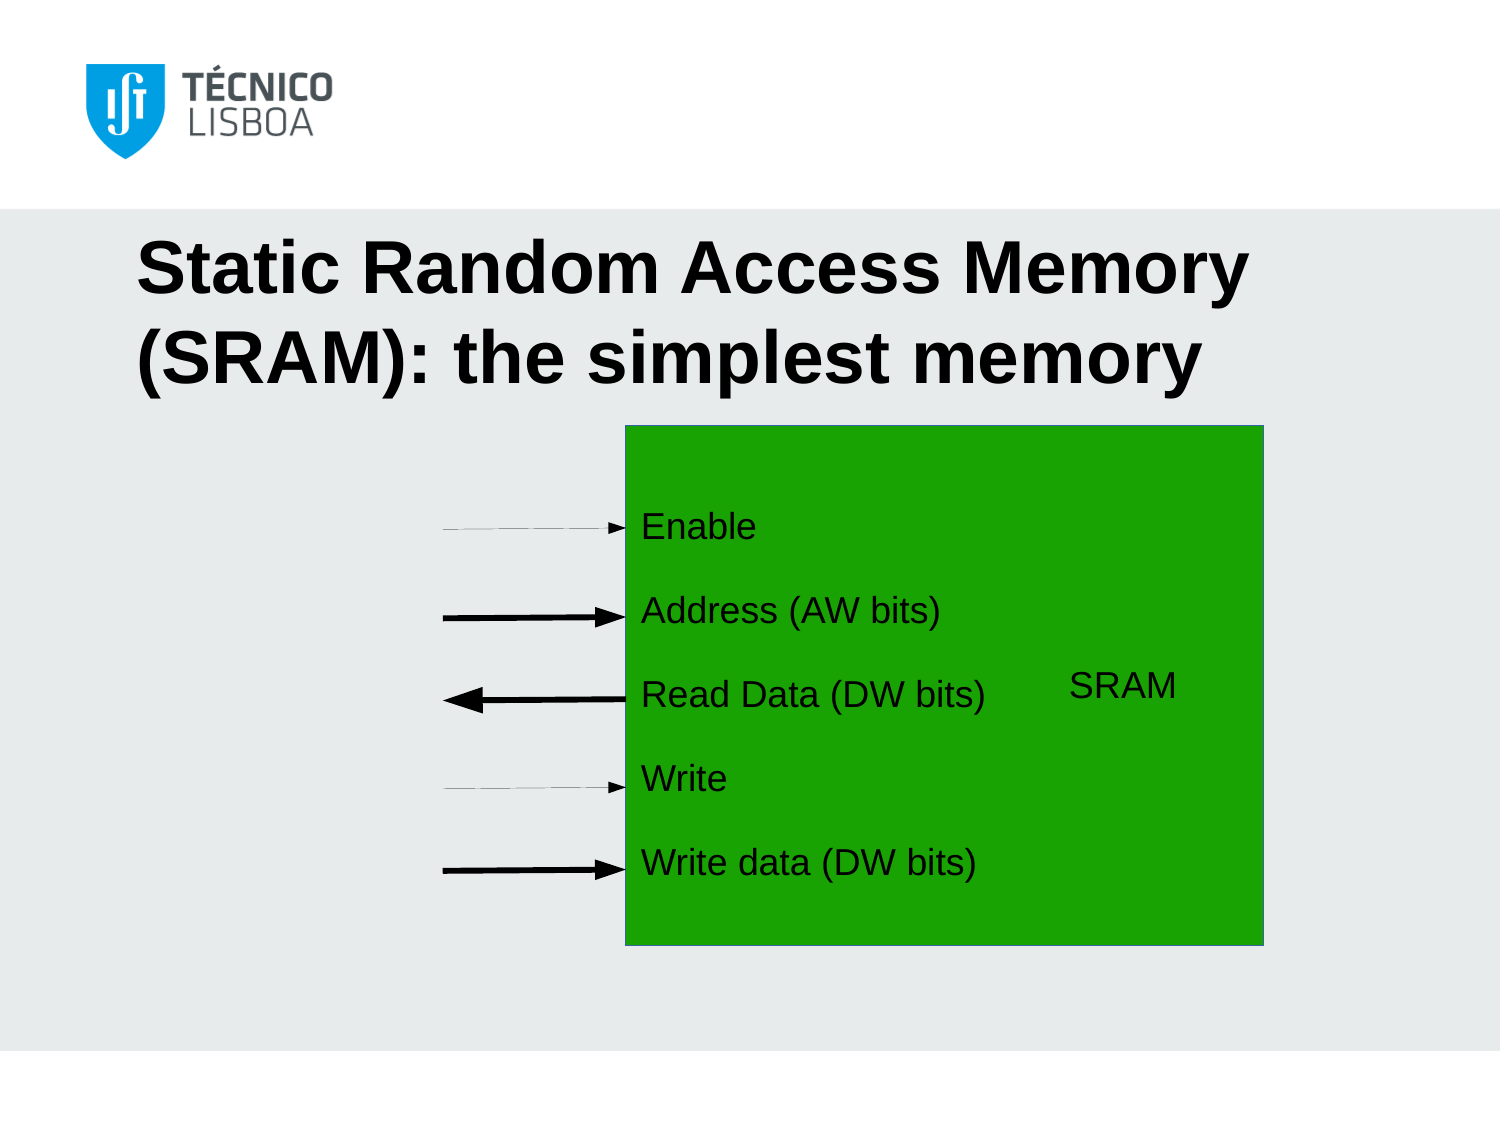

# Static Random Access Memory (SRAM): the simplest memory
 SRAM
Enable
Address (AW bits)
Read Data (DW bits)
Write
Write data (DW bits)